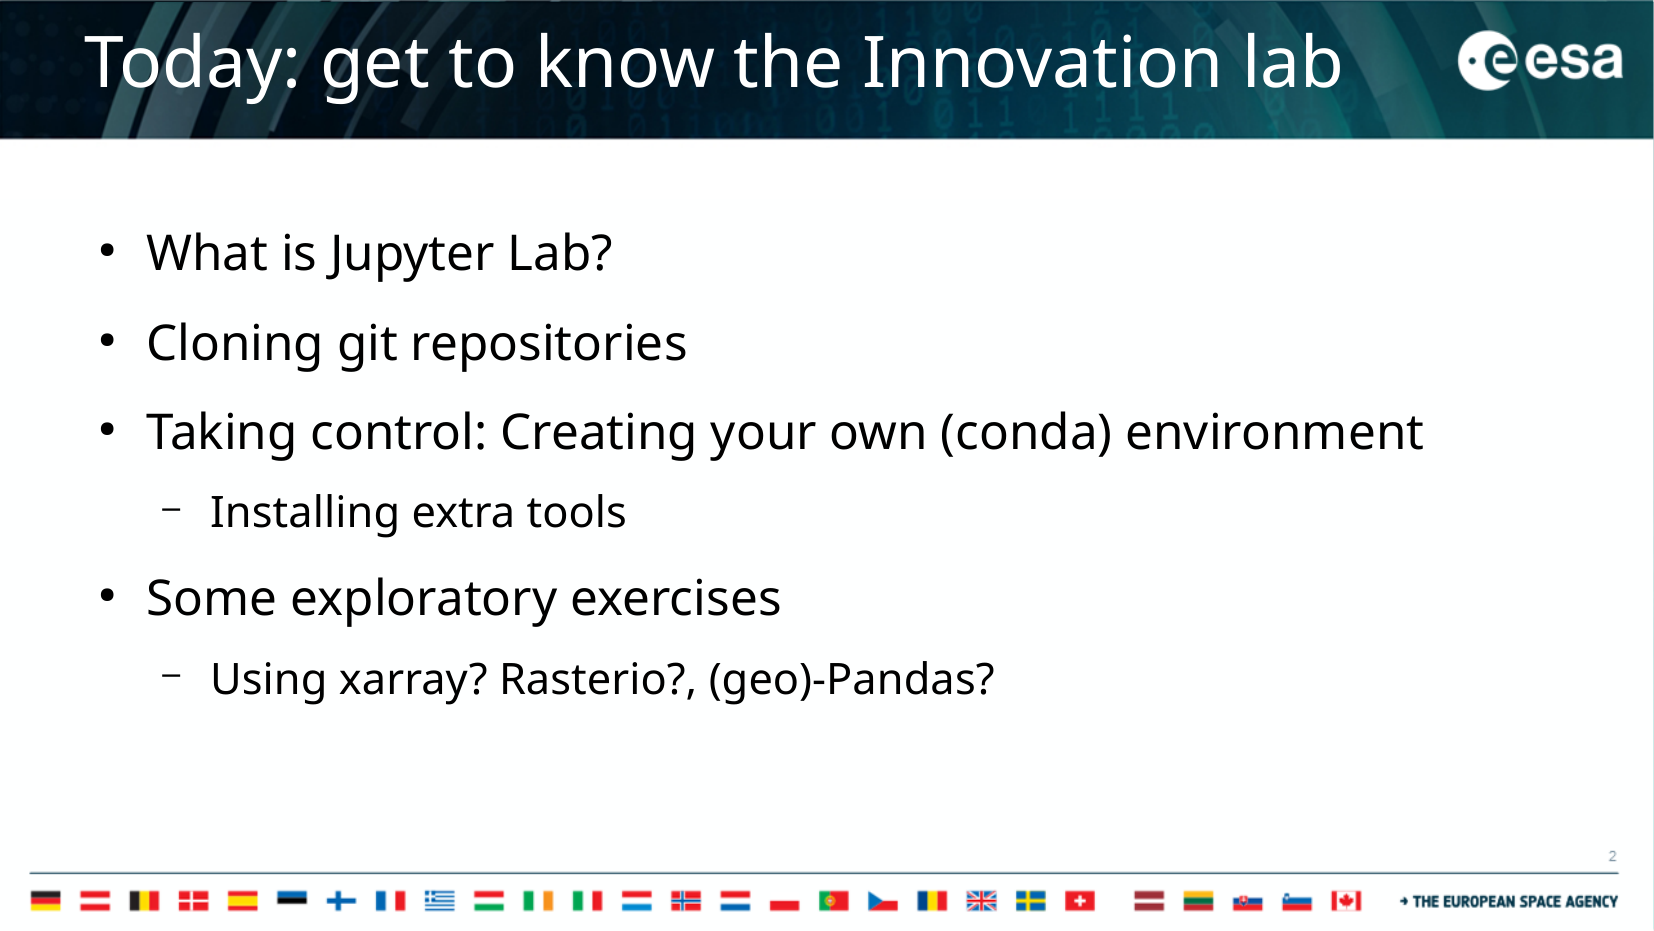

# Today: get to know the Innovation lab
What is Jupyter Lab?
Cloning git repositories
Taking control: Creating your own (conda) environment
Installing extra tools
Some exploratory exercises
Using xarray? Rasterio?, (geo)-Pandas?